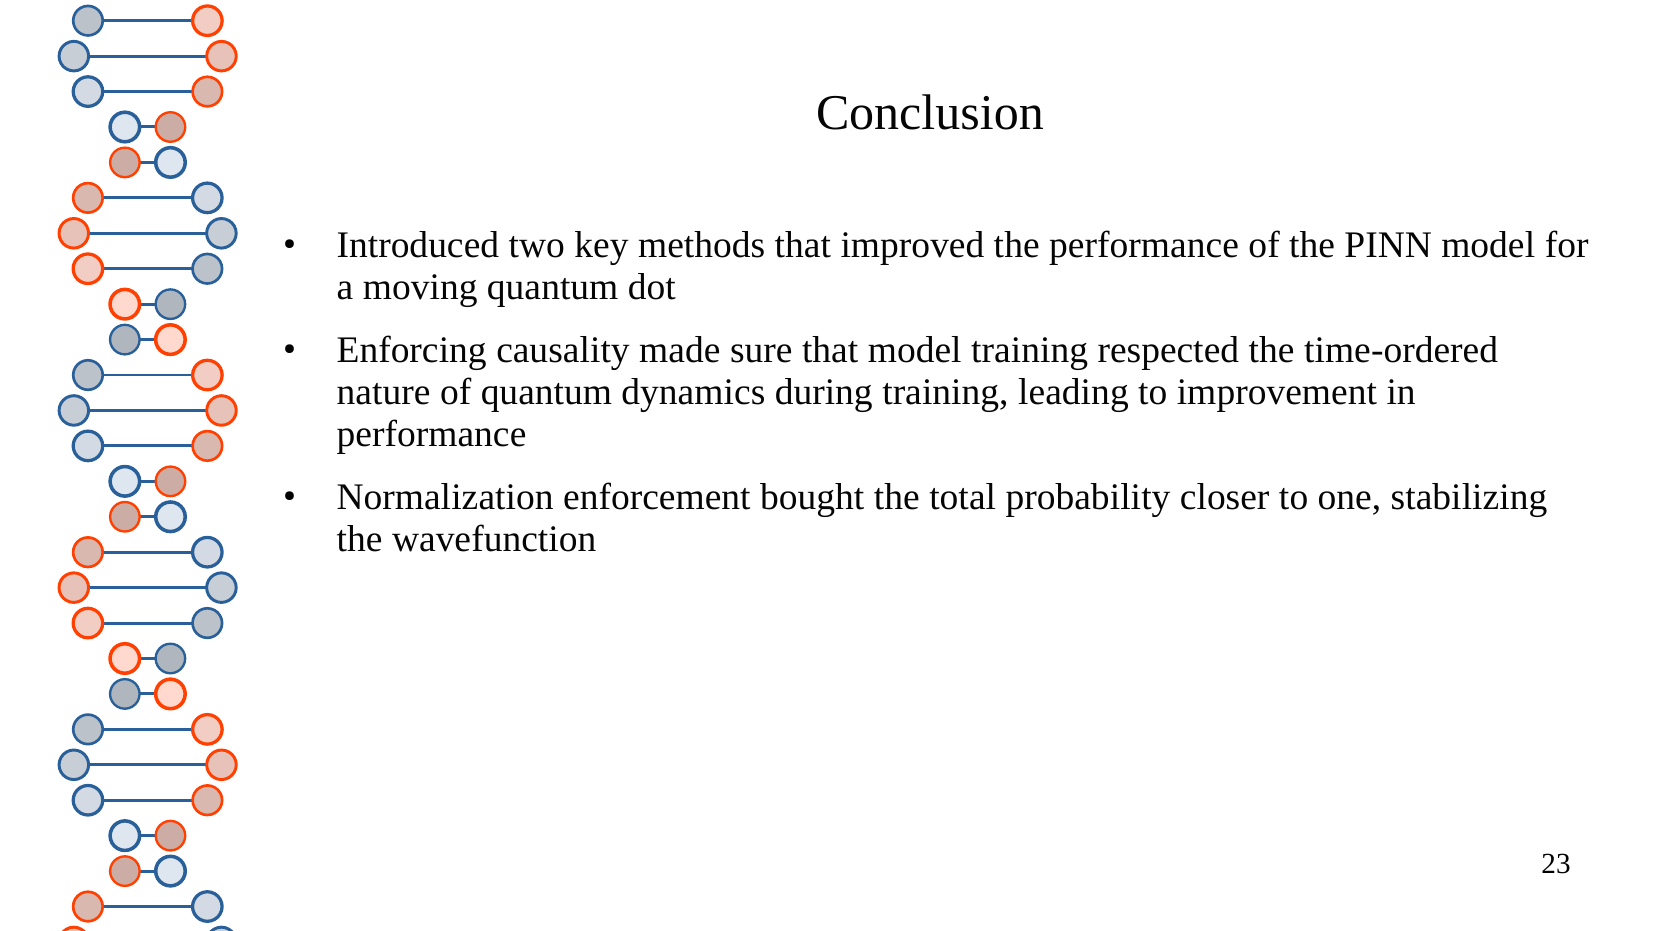

# Conclusion
Introduced two key methods that improved the performance of the PINN model for a moving quantum dot
Enforcing causality made sure that model training respected the time-ordered nature of quantum dynamics during training, leading to improvement in performance
Normalization enforcement bought the total probability closer to one, stabilizing the wavefunction
23